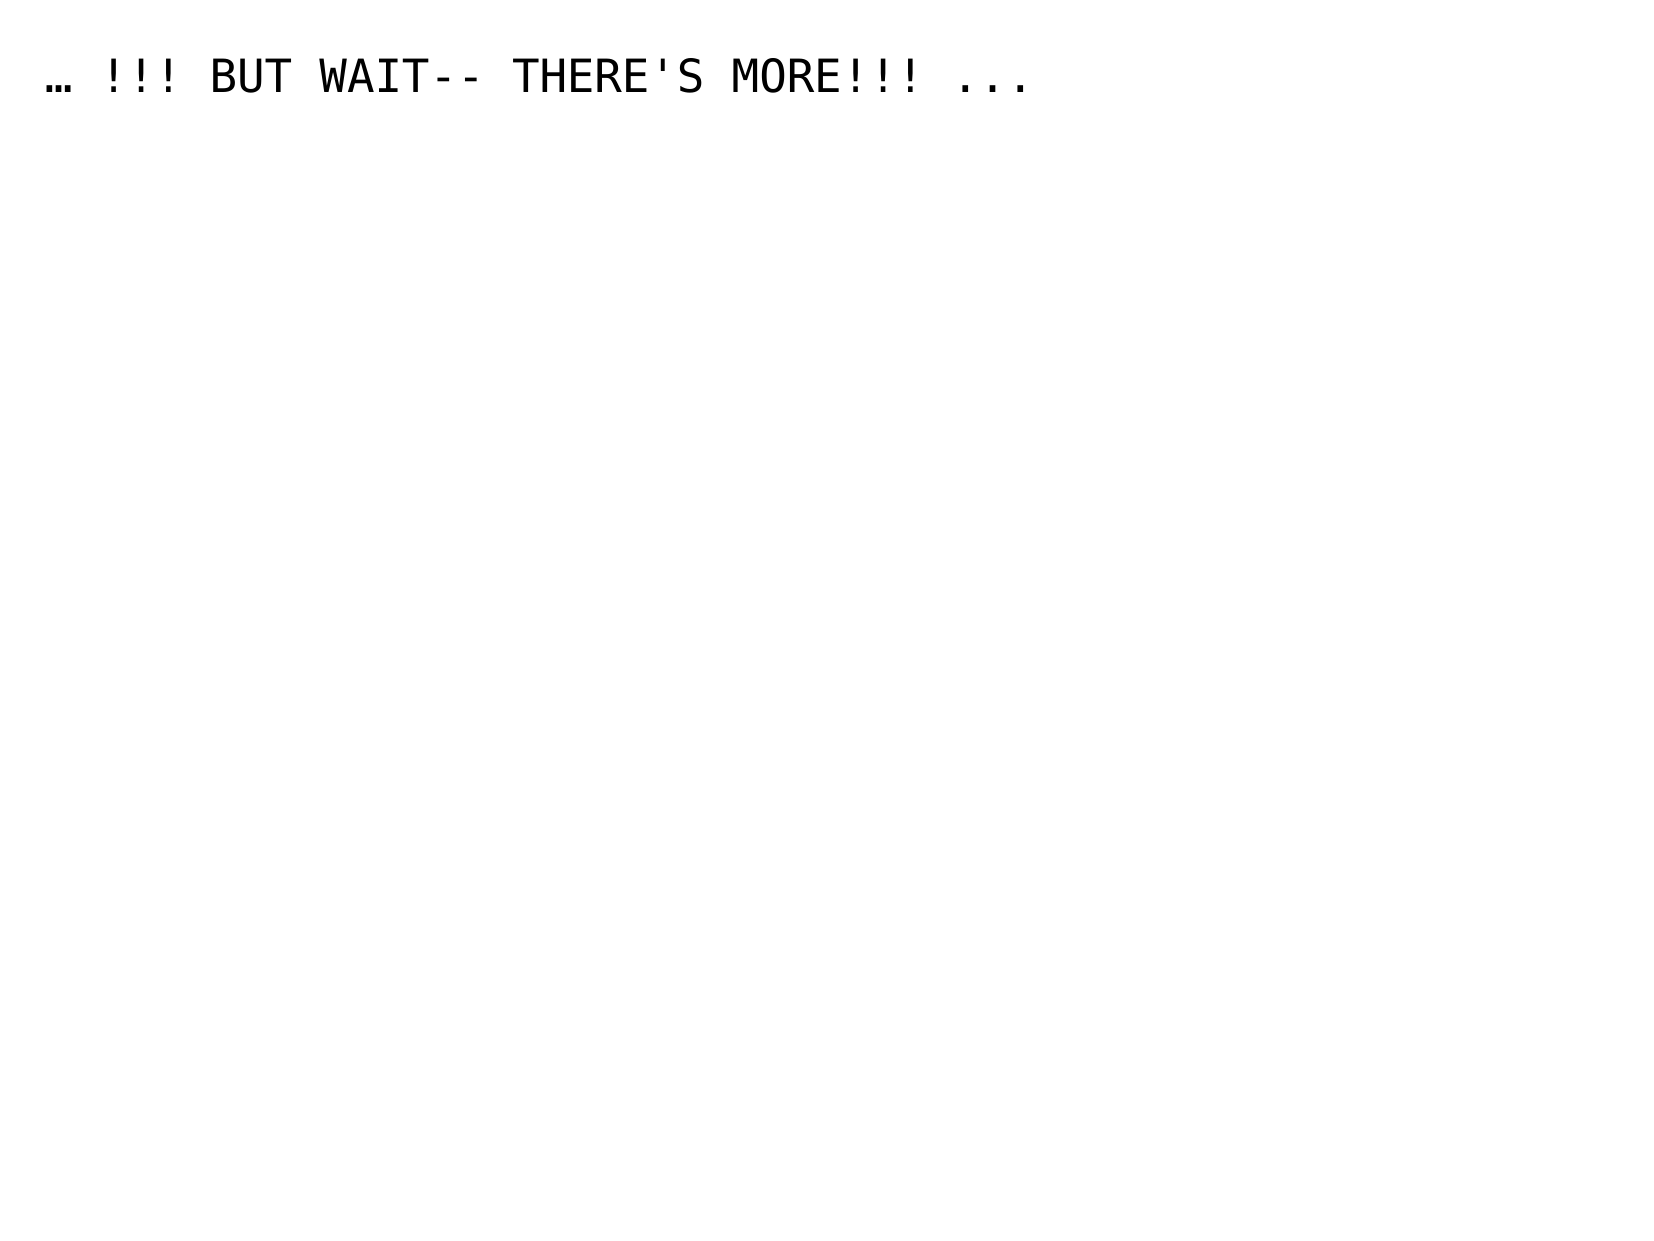

… !!! BUT WAIT-- THERE'S MORE!!! ...